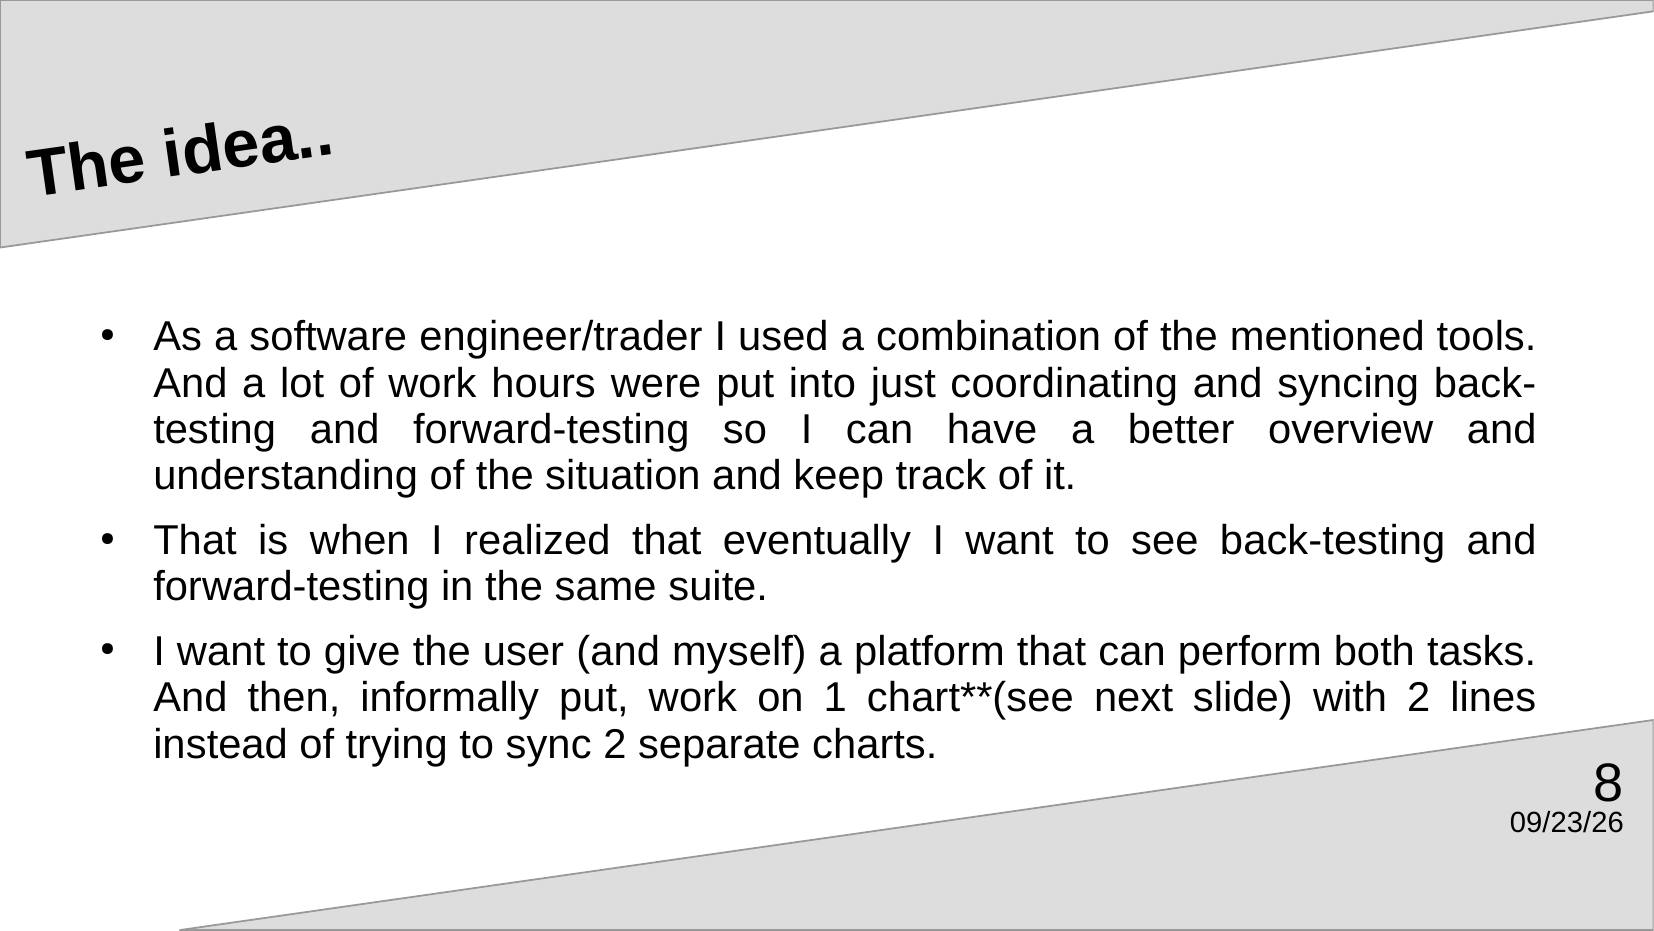

# The idea..
As a software engineer/trader I used a combination of the mentioned tools. And a lot of work hours were put into just coordinating and syncing back-testing and forward-testing so I can have a better overview and understanding of the situation and keep track of it.
That is when I realized that eventually I want to see back-testing and forward-testing in the same suite.
I want to give the user (and myself) a platform that can perform both tasks. And then, informally put, work on 1 chart**(see next slide) with 2 lines instead of trying to sync 2 separate charts.
8